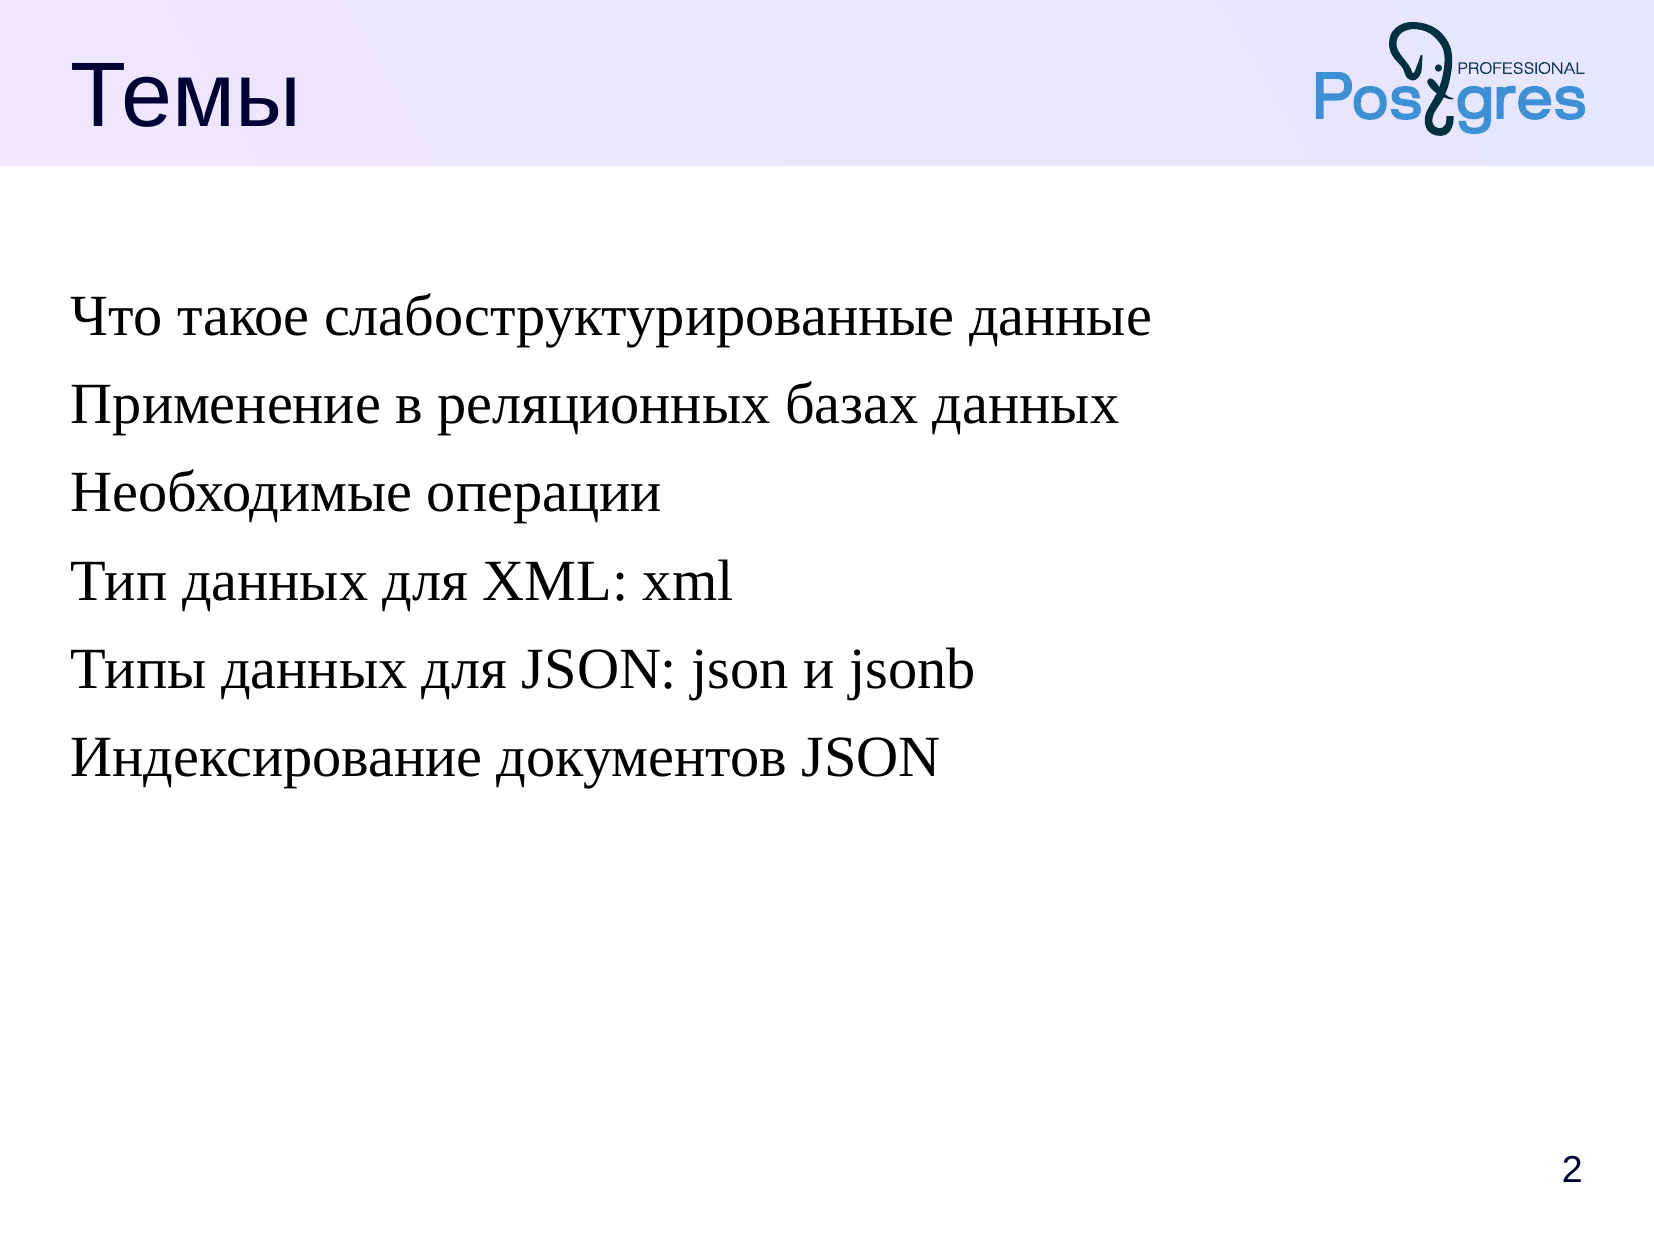

# Темы
Что такое слабоструктурированные данные
Применение в реляционных базах данных
Необходимые операции
Тип данных для XML: xml
Типы данных для JSON: json и jsonb
Индексирование документов JSON